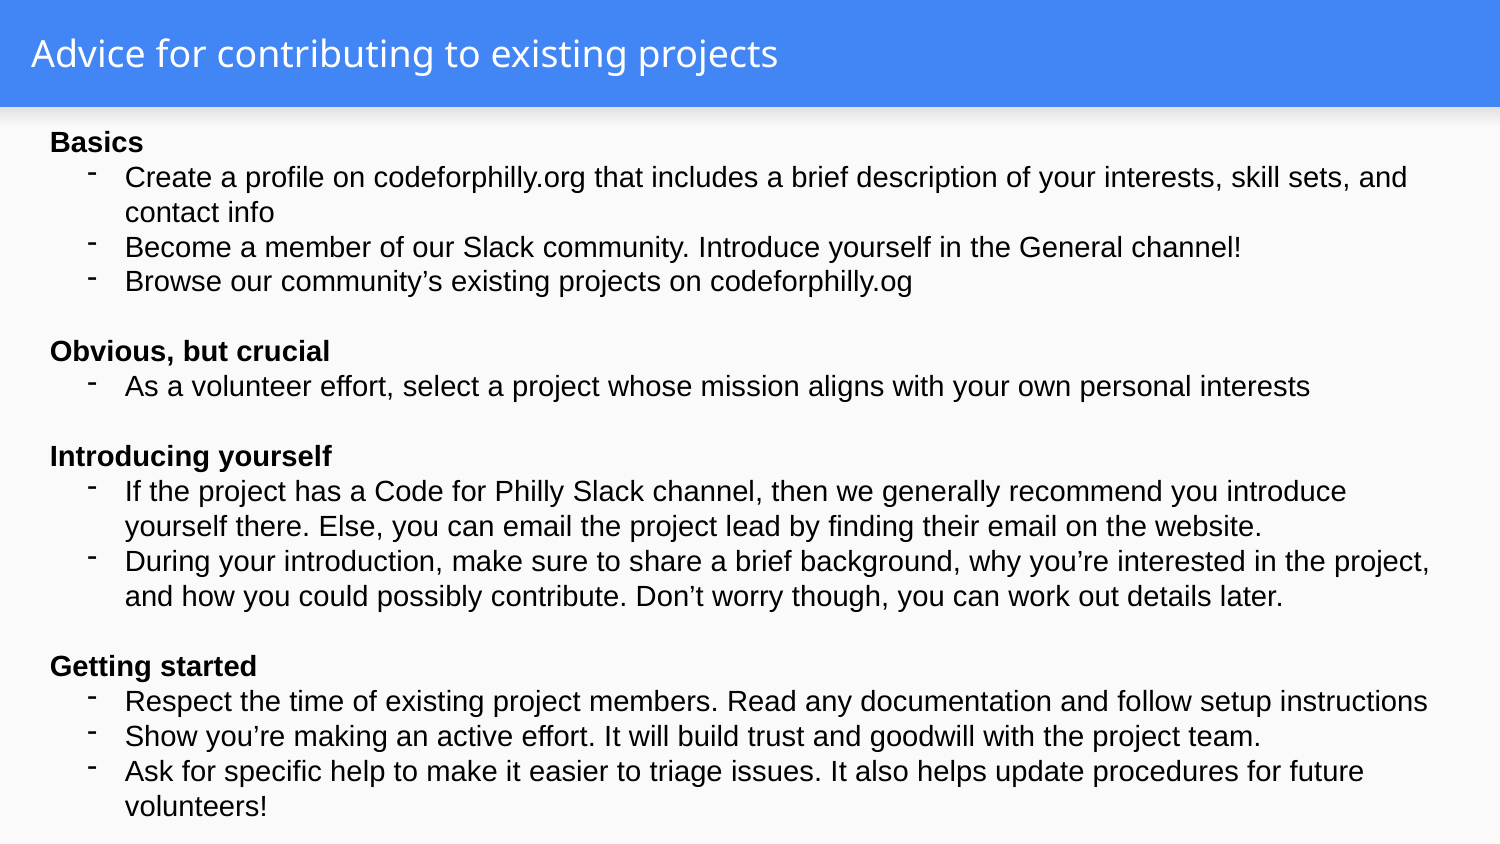

# Advice for contributing to existing projects
Basics
Create a profile on codeforphilly.org that includes a brief description of your interests, skill sets, and contact info
Become a member of our Slack community. Introduce yourself in the General channel!
Browse our community’s existing projects on codeforphilly.og
Obvious, but crucial
As a volunteer effort, select a project whose mission aligns with your own personal interests
Introducing yourself
If the project has a Code for Philly Slack channel, then we generally recommend you introduce yourself there. Else, you can email the project lead by finding their email on the website.
During your introduction, make sure to share a brief background, why you’re interested in the project, and how you could possibly contribute. Don’t worry though, you can work out details later.
Getting started
Respect the time of existing project members. Read any documentation and follow setup instructions
Show you’re making an active effort. It will build trust and goodwill with the project team.
Ask for specific help to make it easier to triage issues. It also helps update procedures for future volunteers!